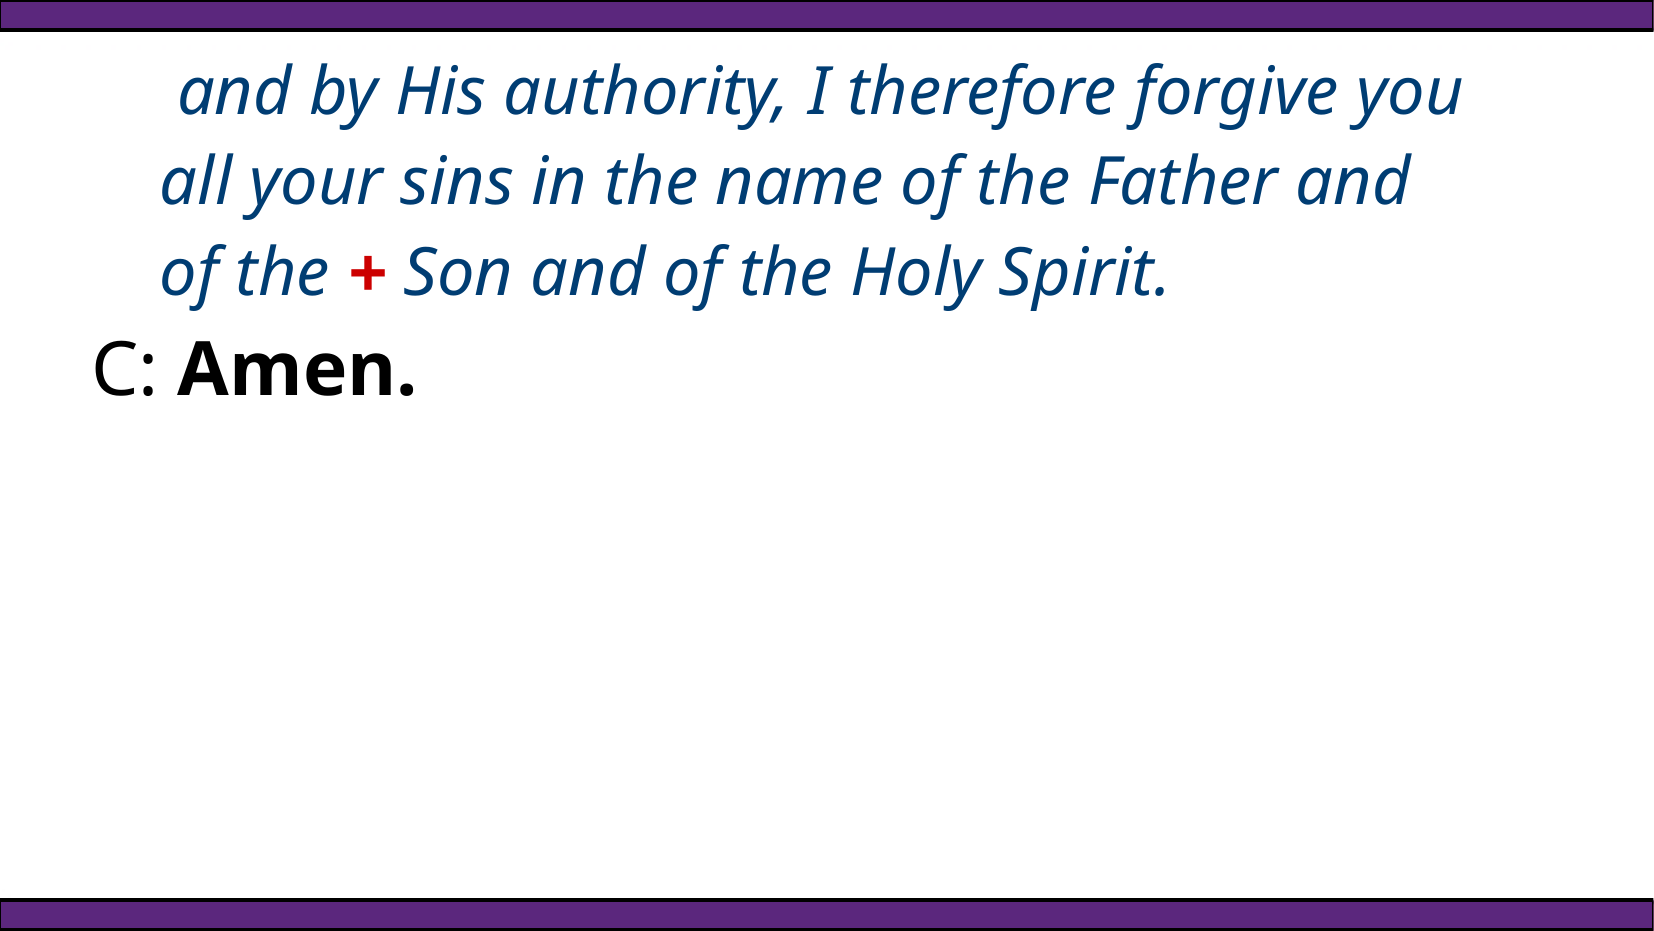

and by His authority, I therefore forgive you
 all your sins in the name of the Father and
 of the + Son and of the Holy Spirit.
C: Amen.